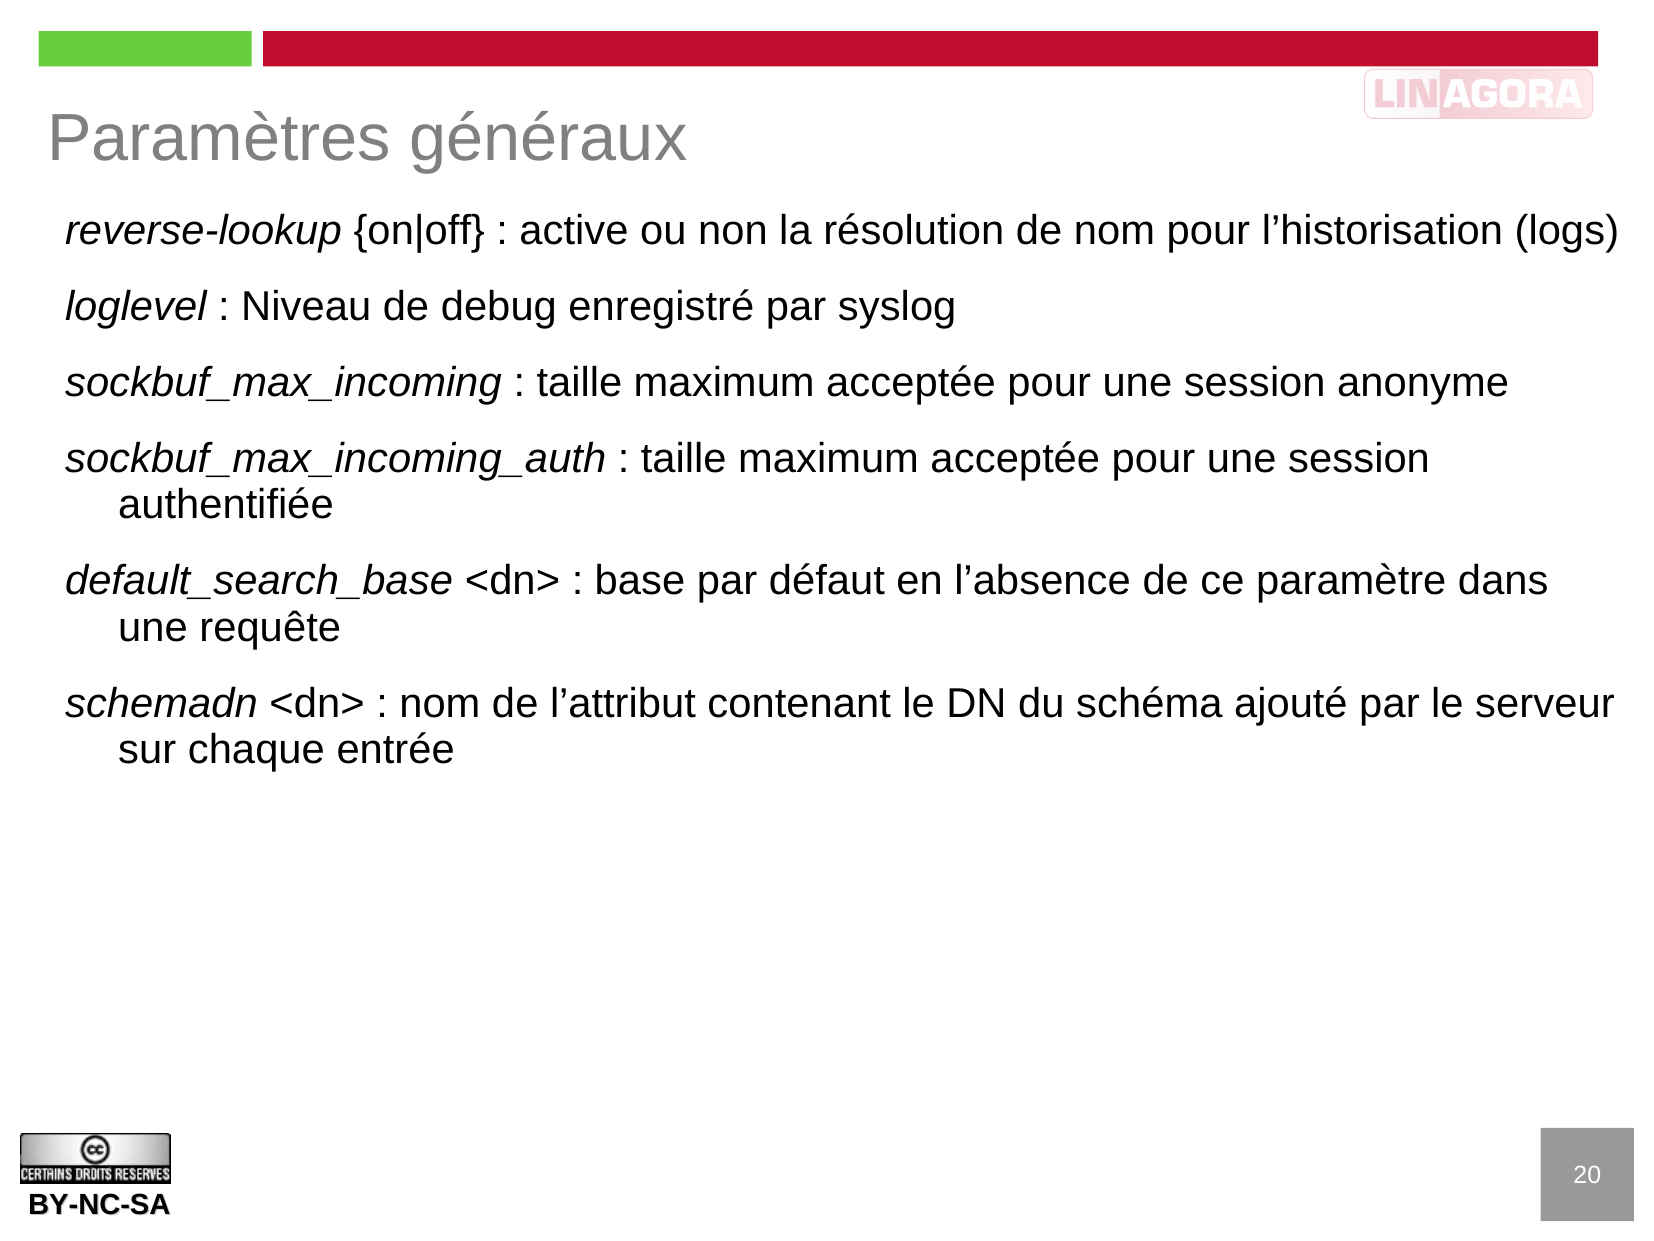

# Paramètres généraux
reverse-lookup {on|off} : active ou non la résolution de nom pour l’historisation (logs)
loglevel : Niveau de debug enregistré par syslog
sockbuf_max_incoming : taille maximum acceptée pour une session anonyme
sockbuf_max_incoming_auth : taille maximum acceptée pour une session authentifiée
default_search_base <dn> : base par défaut en l’absence de ce paramètre dans une requête
schemadn <dn> : nom de l’attribut contenant le DN du schéma ajouté par le serveur sur chaque entrée